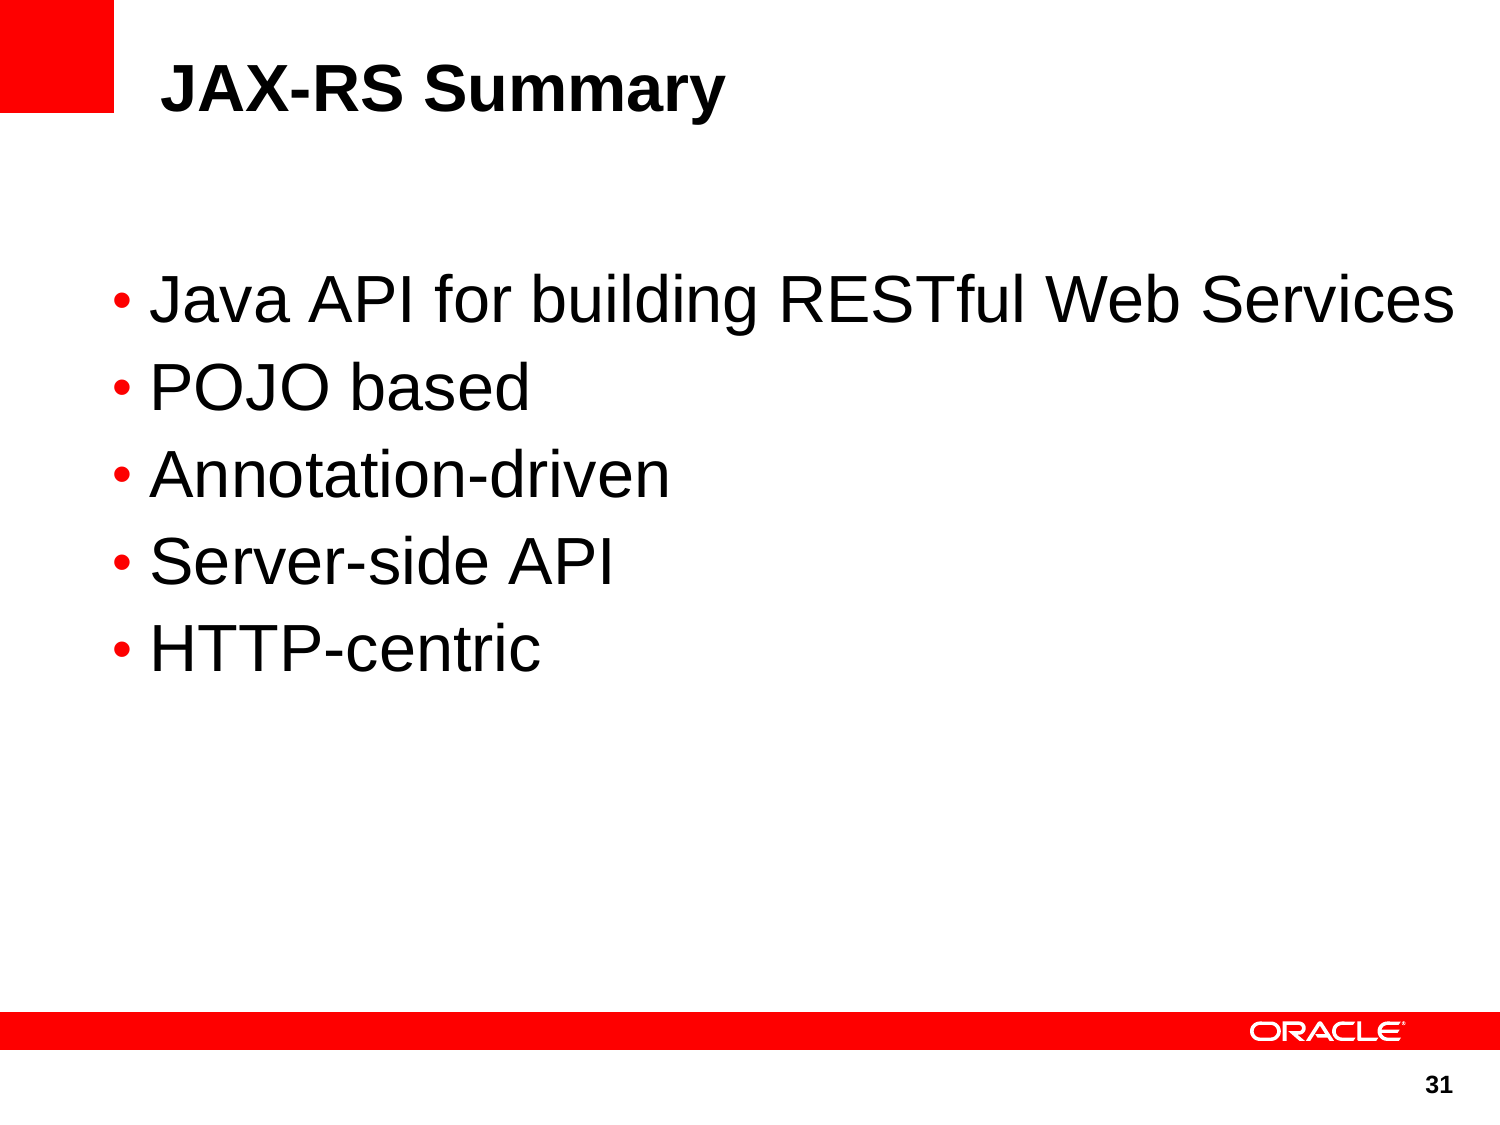

# JAX-RS Summary
Java API for building RESTful Web Services
POJO based
Annotation-driven
Server-side API
HTTP-centric